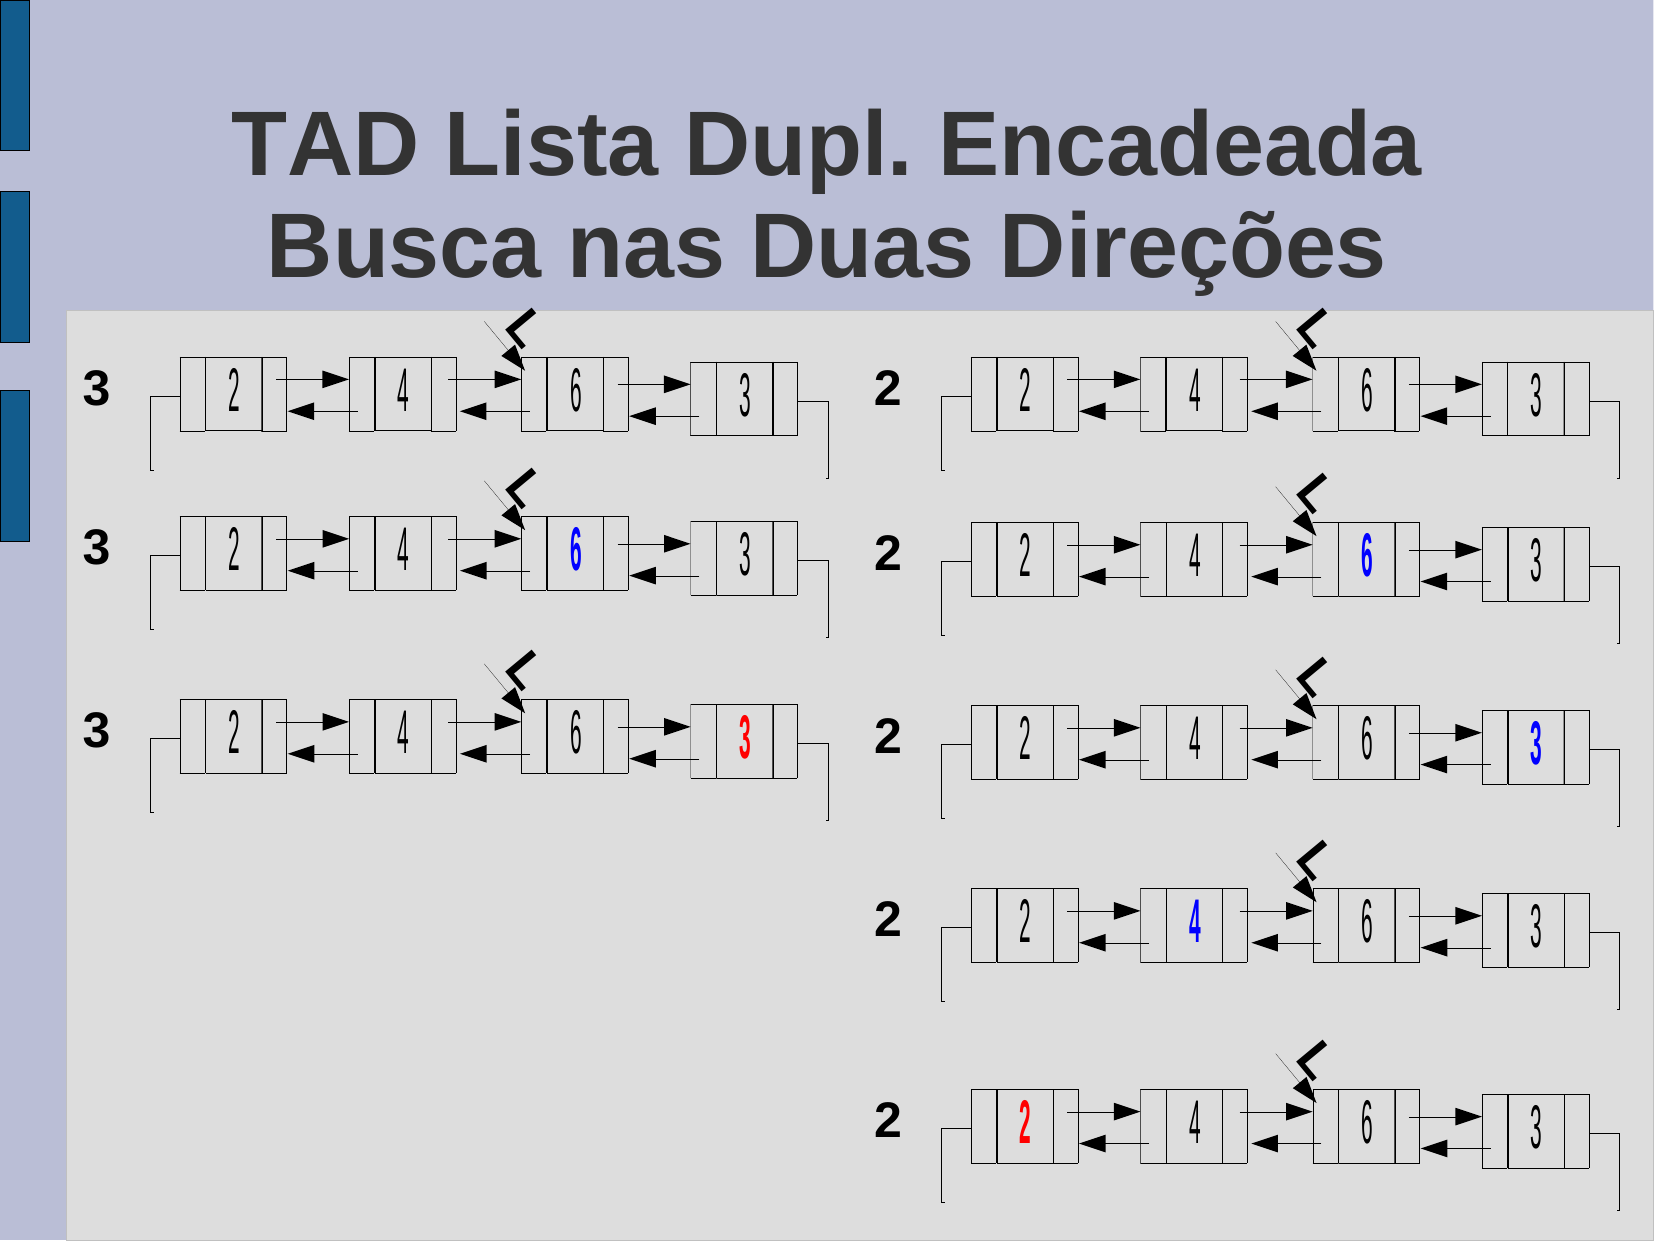

# TAD Lista Dupl. Encadeada Busca nas Duas Direções
L
3
L
2
L
3
L
2
L
3
L
2
L
2
L
2